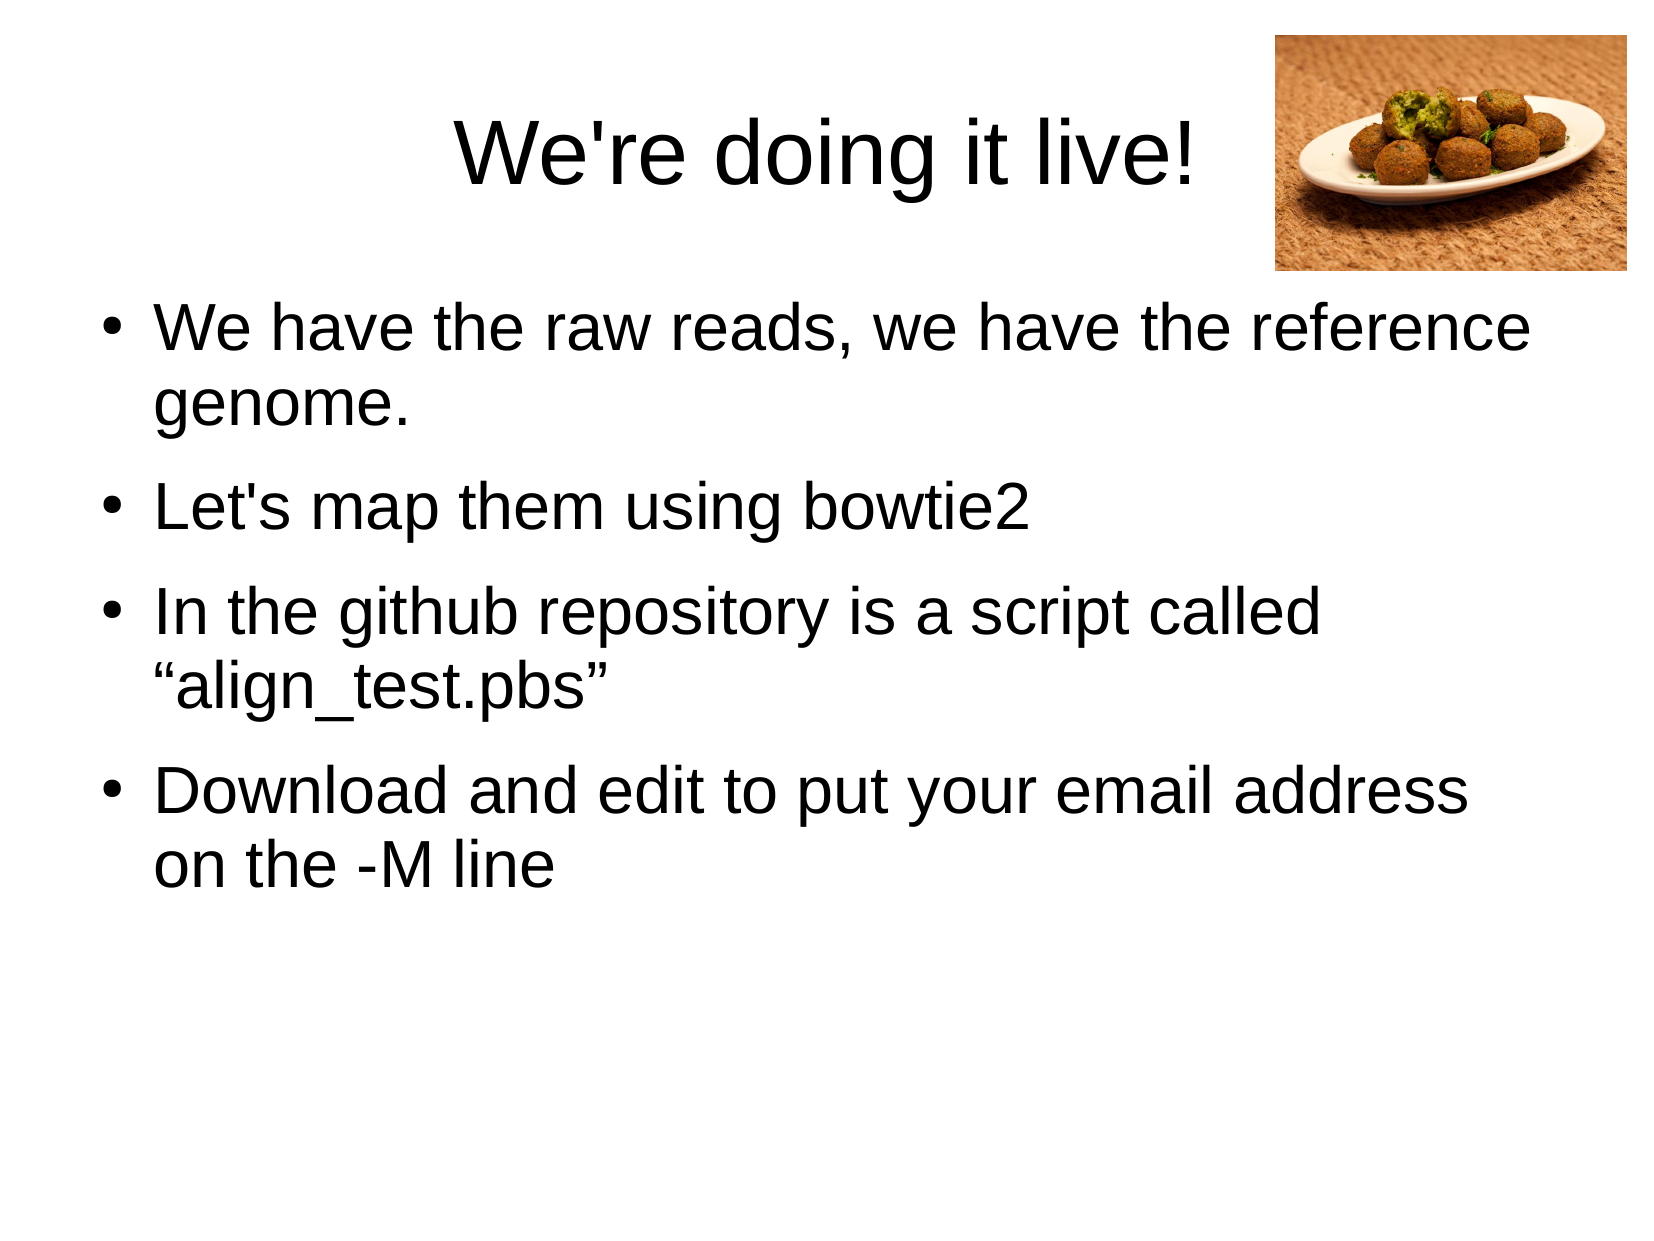

# We're doing it live!
We have the raw reads, we have the reference genome.
Let's map them using bowtie2
In the github repository is a script called “align_test.pbs”
Download and edit to put your email address on the -M line